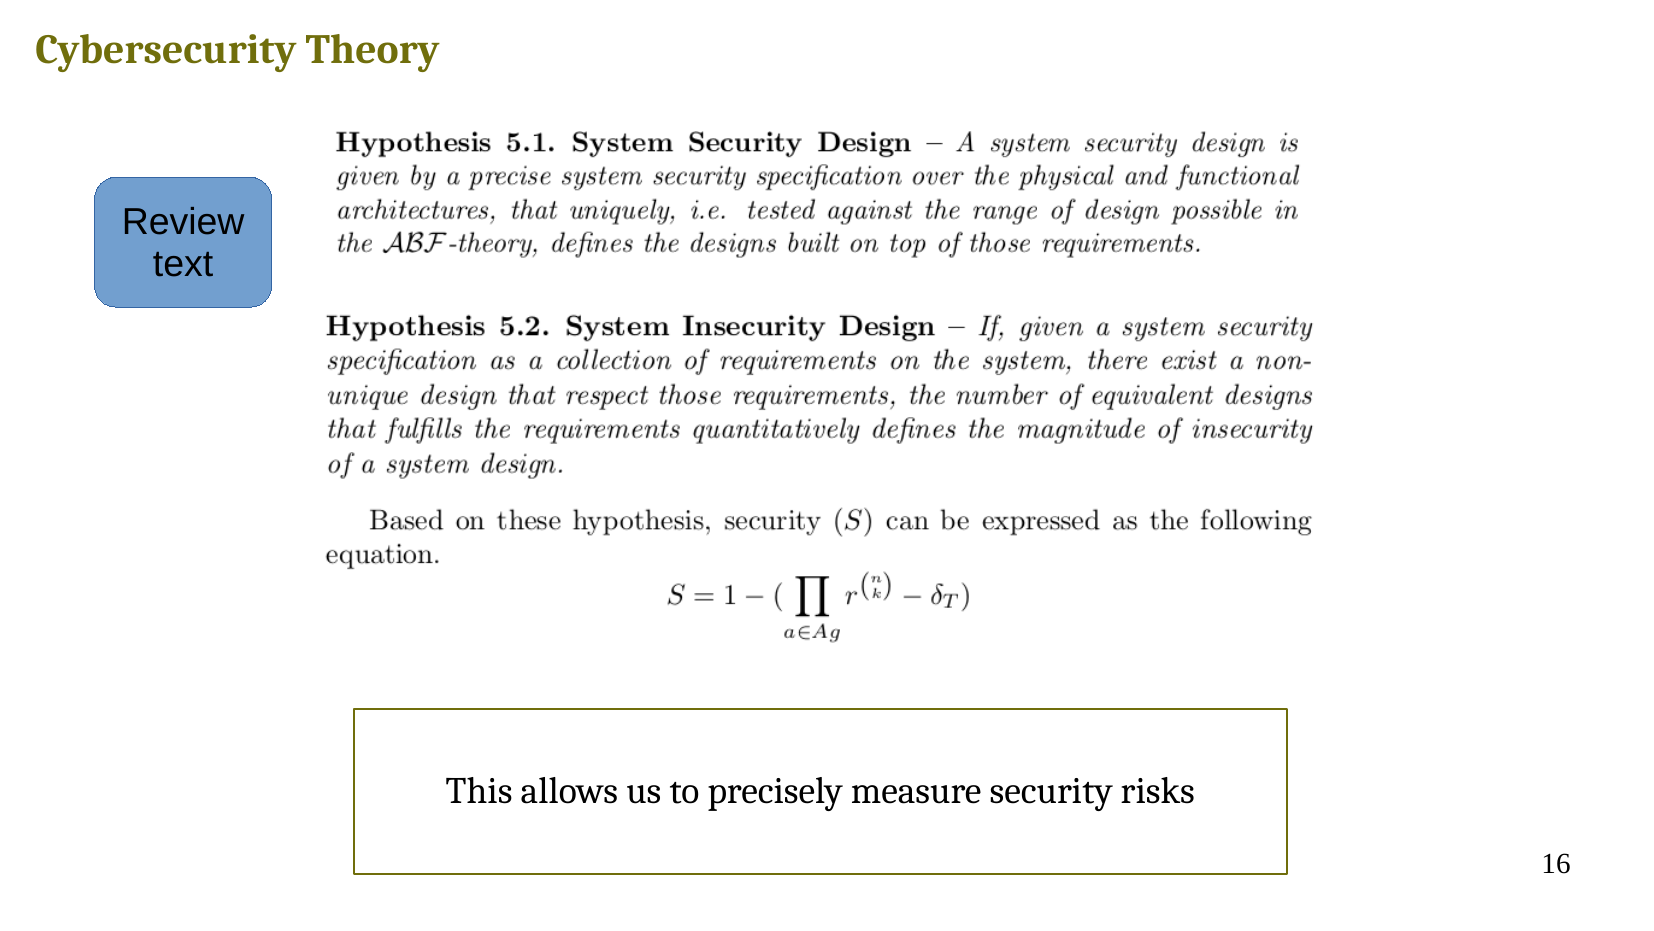

Cybersecurity Theory
Review
text
This allows us to precisely measure security risks
16